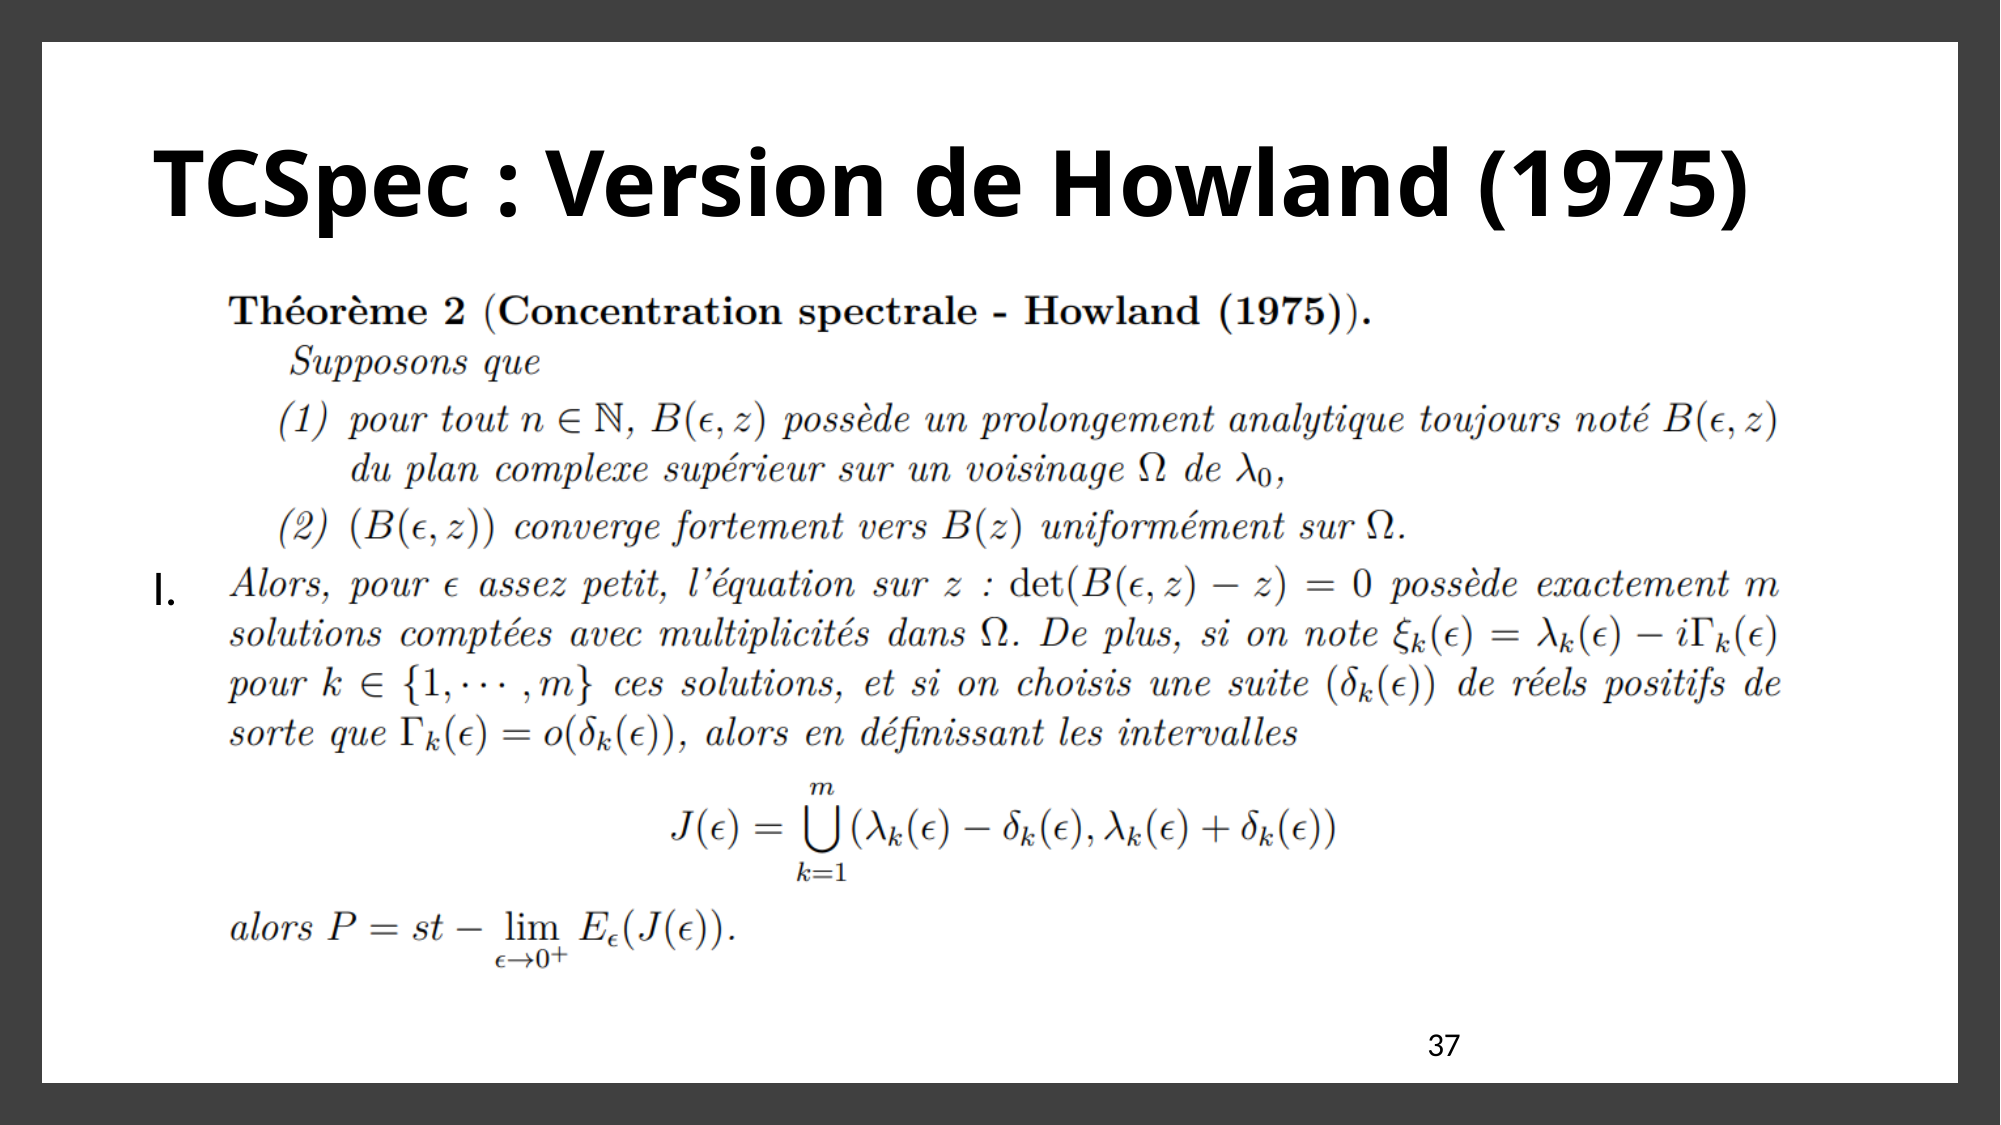

# TCSpec : Version de Howland (1975)
37